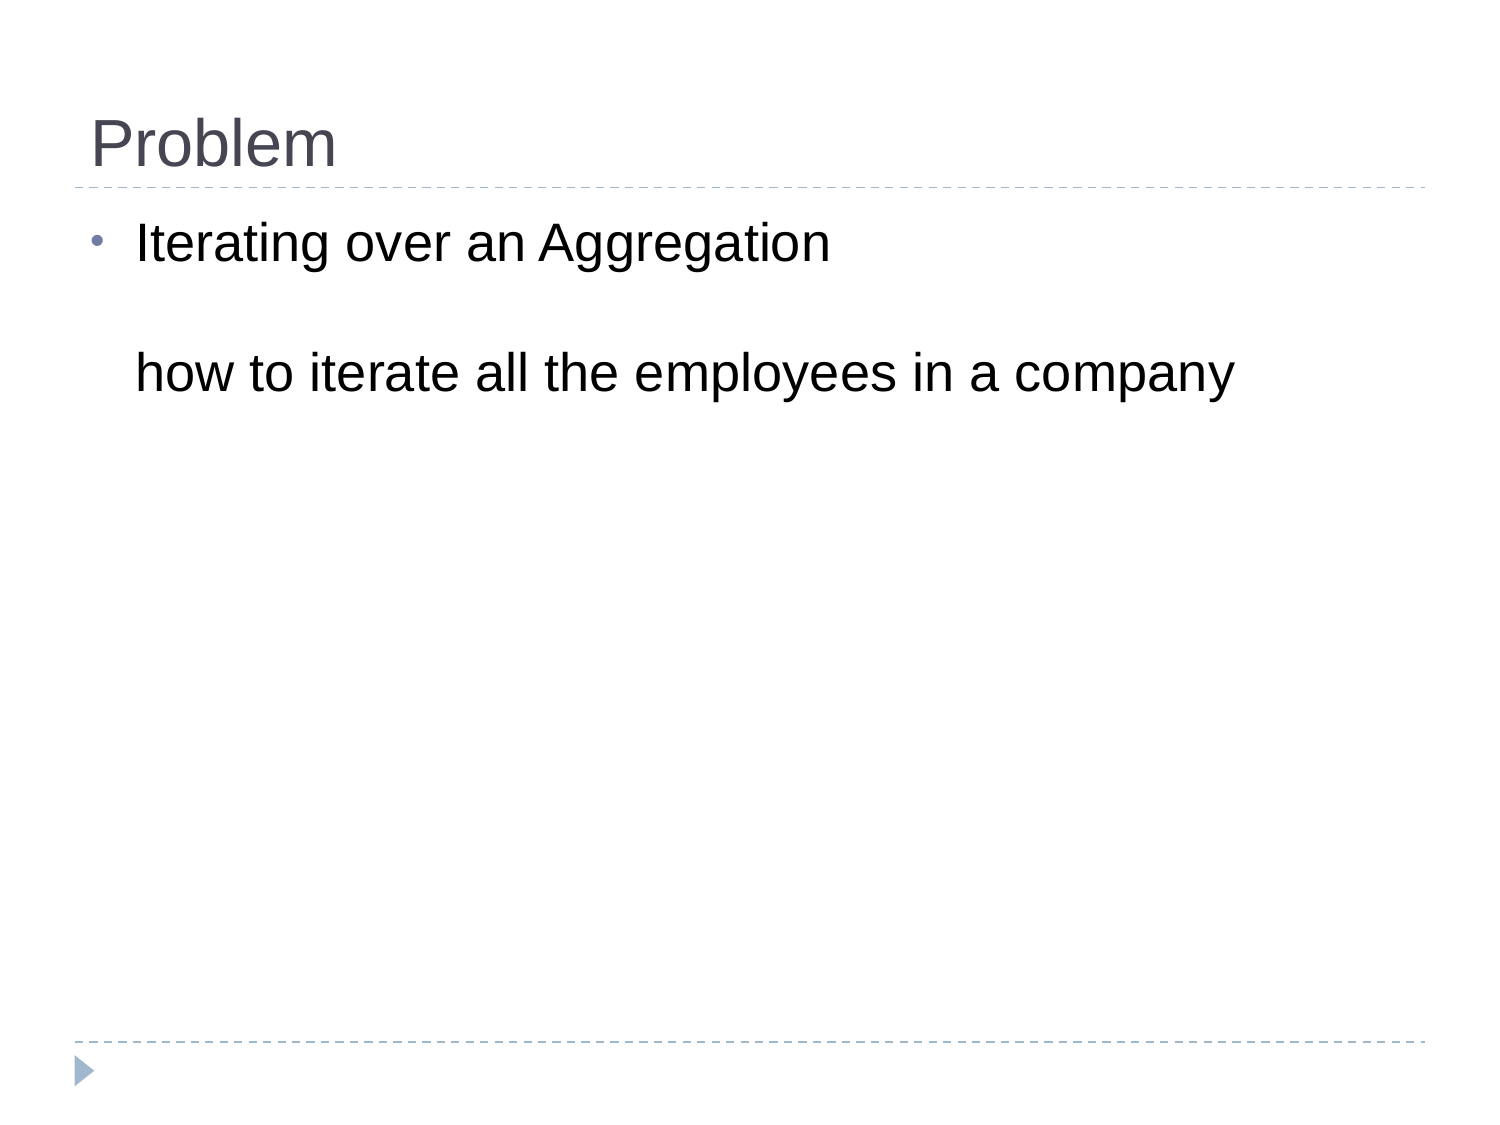

# Problem
Iterating over an Aggregation
how to iterate all the employees in a company